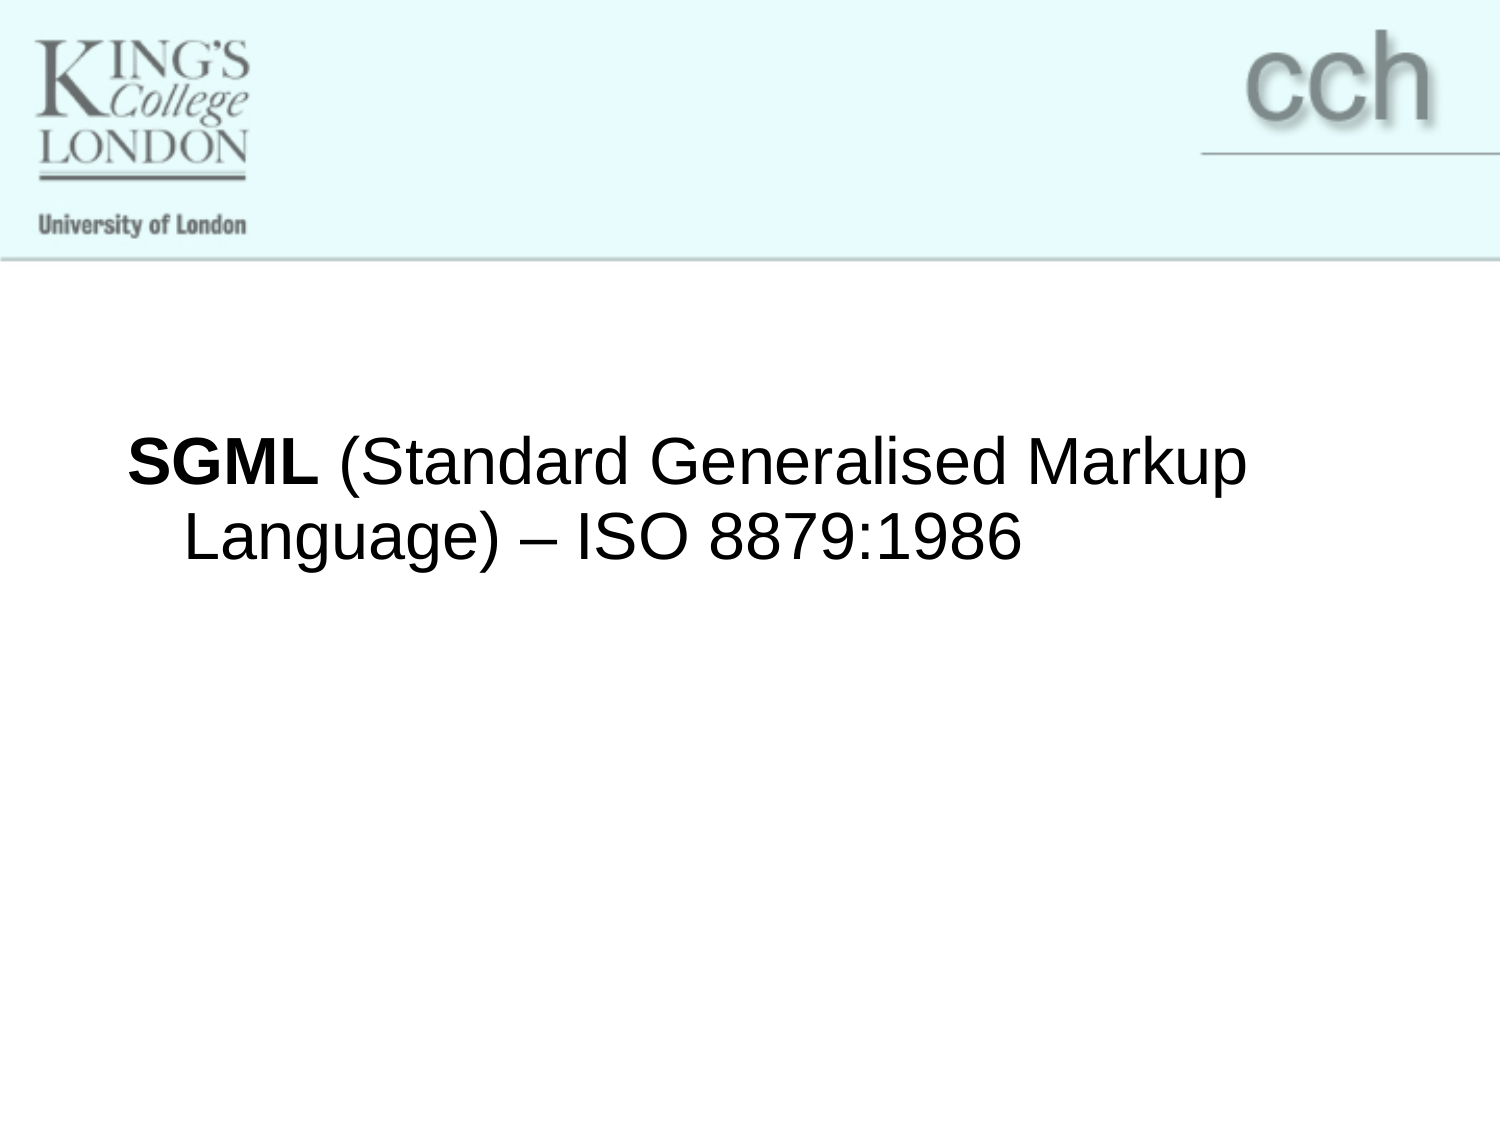

# SGML (Standard Generalised Markup Language) – ISO 8879:1986